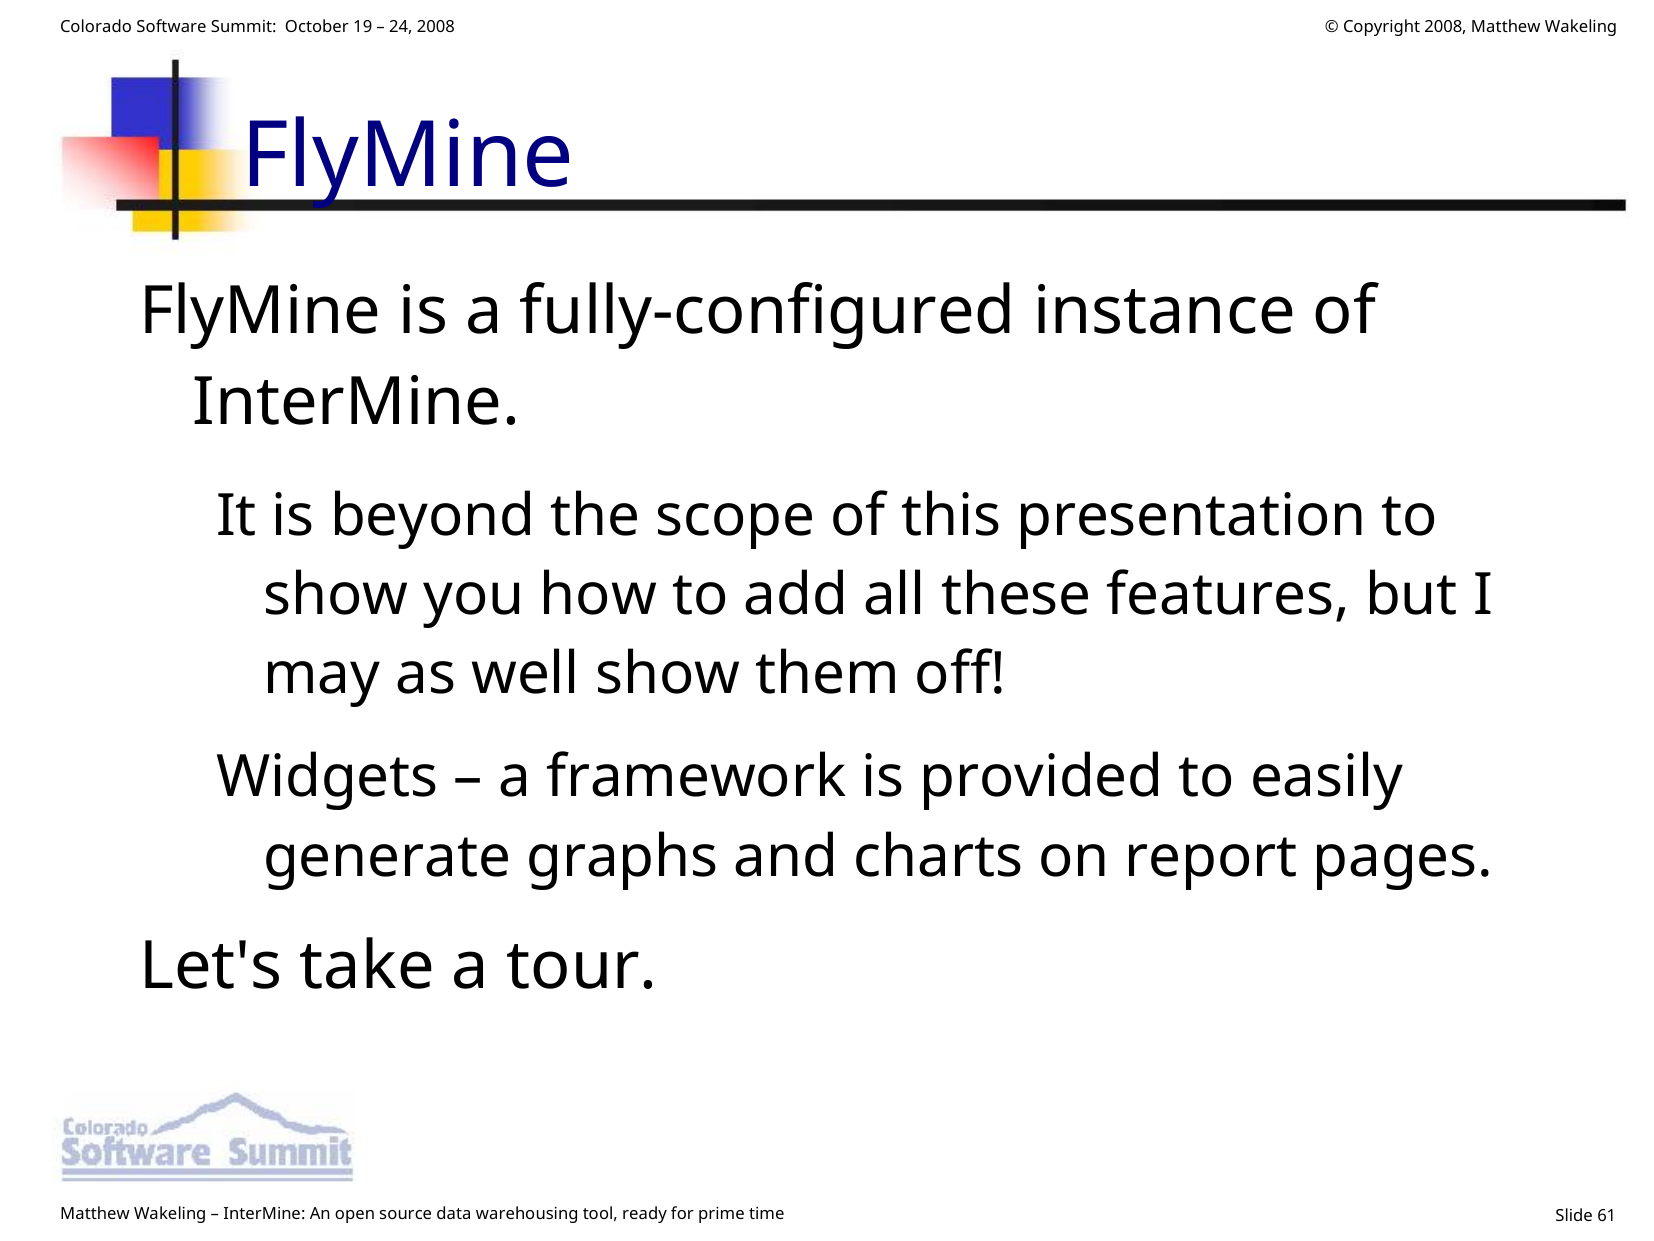

# FlyMine
FlyMine is a fully-configured instance of InterMine.
It is beyond the scope of this presentation to show you how to add all these features, but I may as well show them off!
Widgets – a framework is provided to easily generate graphs and charts on report pages.
Let's take a tour.